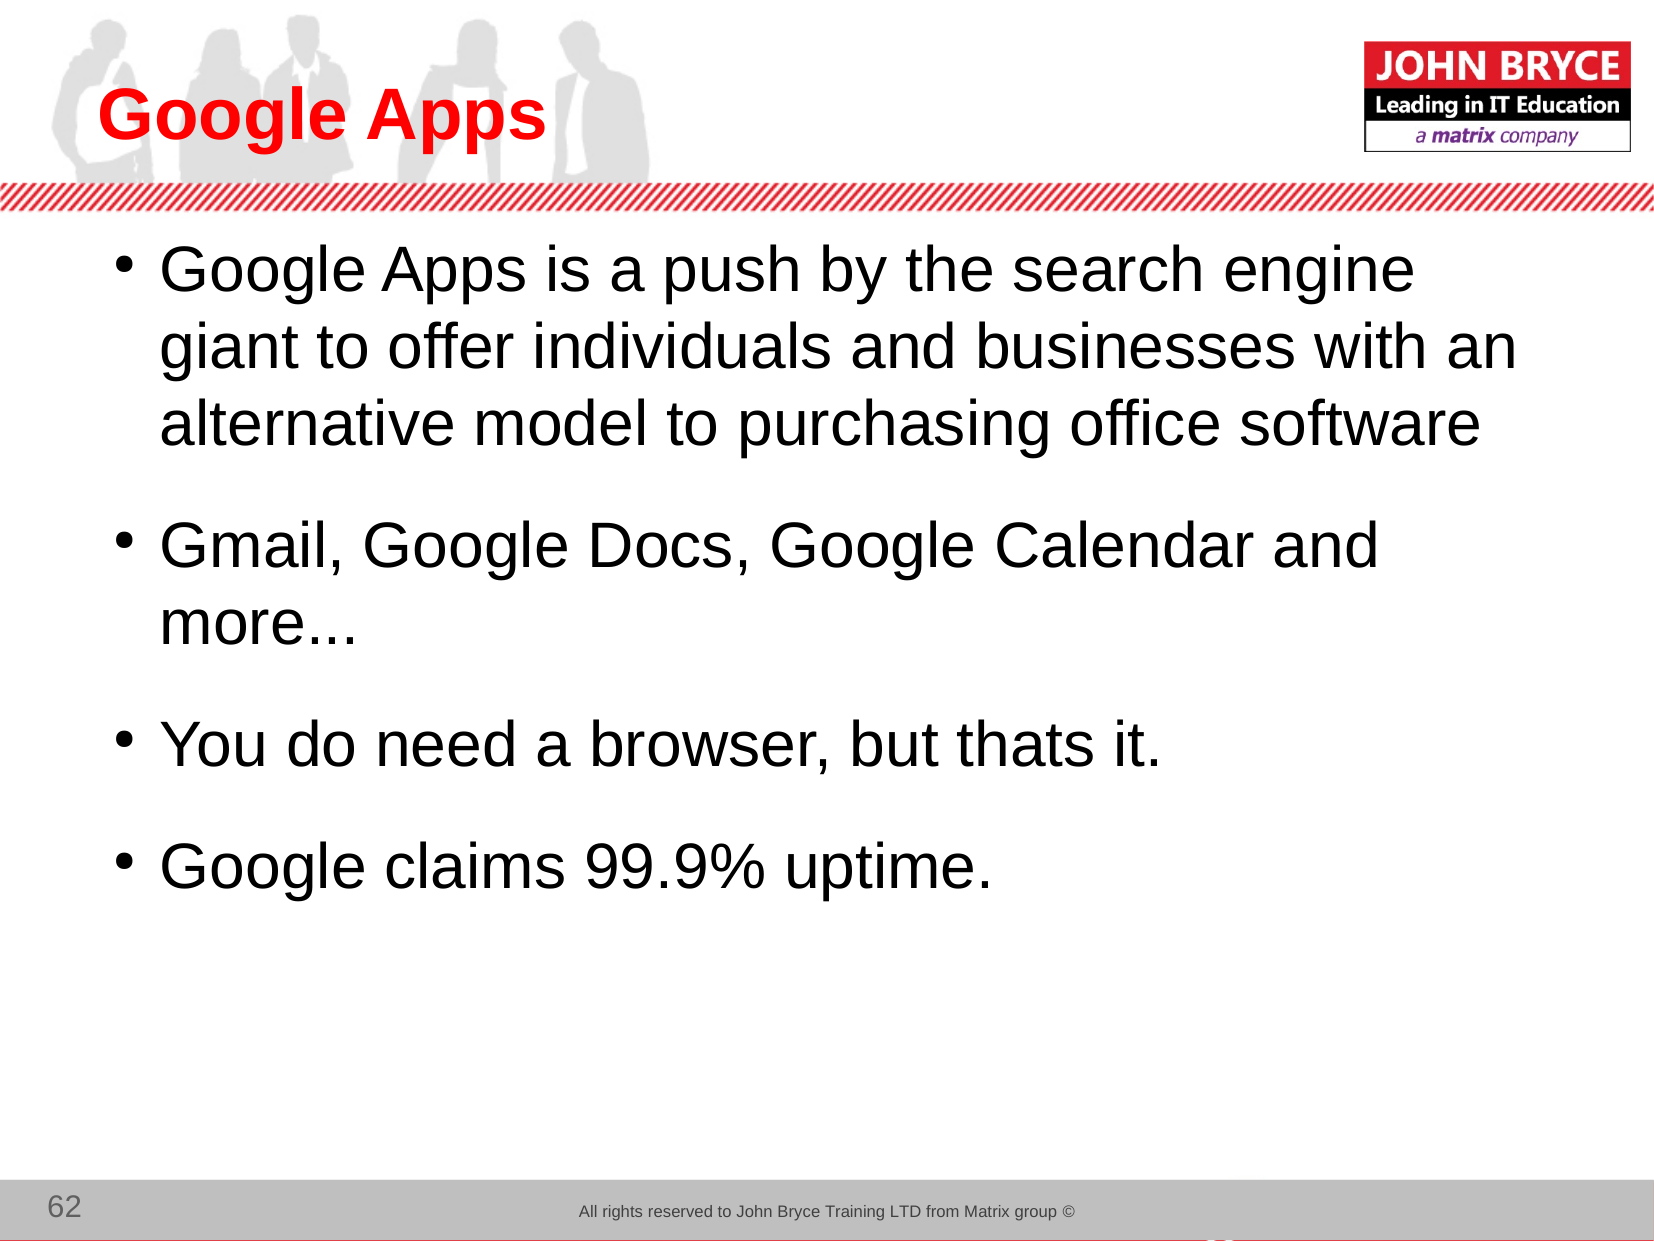

# Google Apps
Google Apps is a push by the search engine giant to offer individuals and businesses with an alternative model to purchasing office software
Gmail, Google Docs, Google Calendar and more...
You do need a browser, but thats it.
Google claims 99.9% uptime.